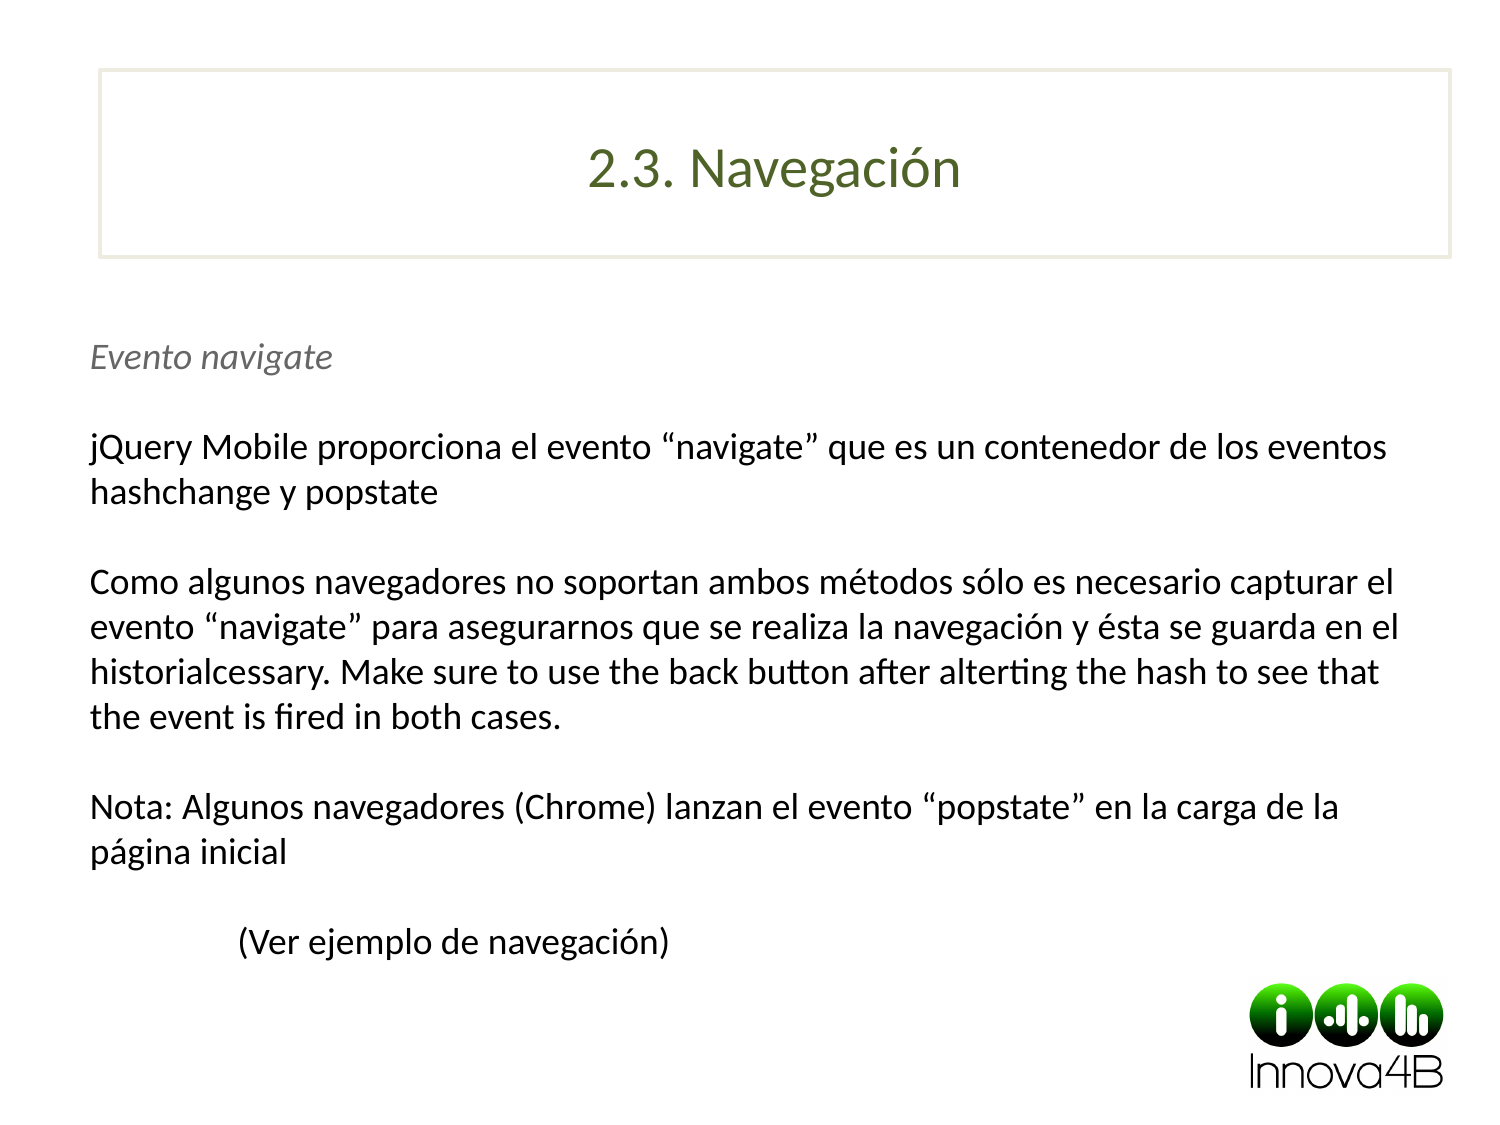

2.3. Navegación
Evento navigate
jQuery Mobile proporciona el evento “navigate” que es un contenedor de los eventos hashchange y popstate
Como algunos navegadores no soportan ambos métodos sólo es necesario capturar el evento “navigate” para asegurarnos que se realiza la navegación y ésta se guarda en el historialcessary. Make sure to use the back button after alterting the hash to see that the event is fired in both cases.
Nota: Algunos navegadores (Chrome) lanzan el evento “popstate” en la carga de la página inicial
		(Ver ejemplo de navegación)